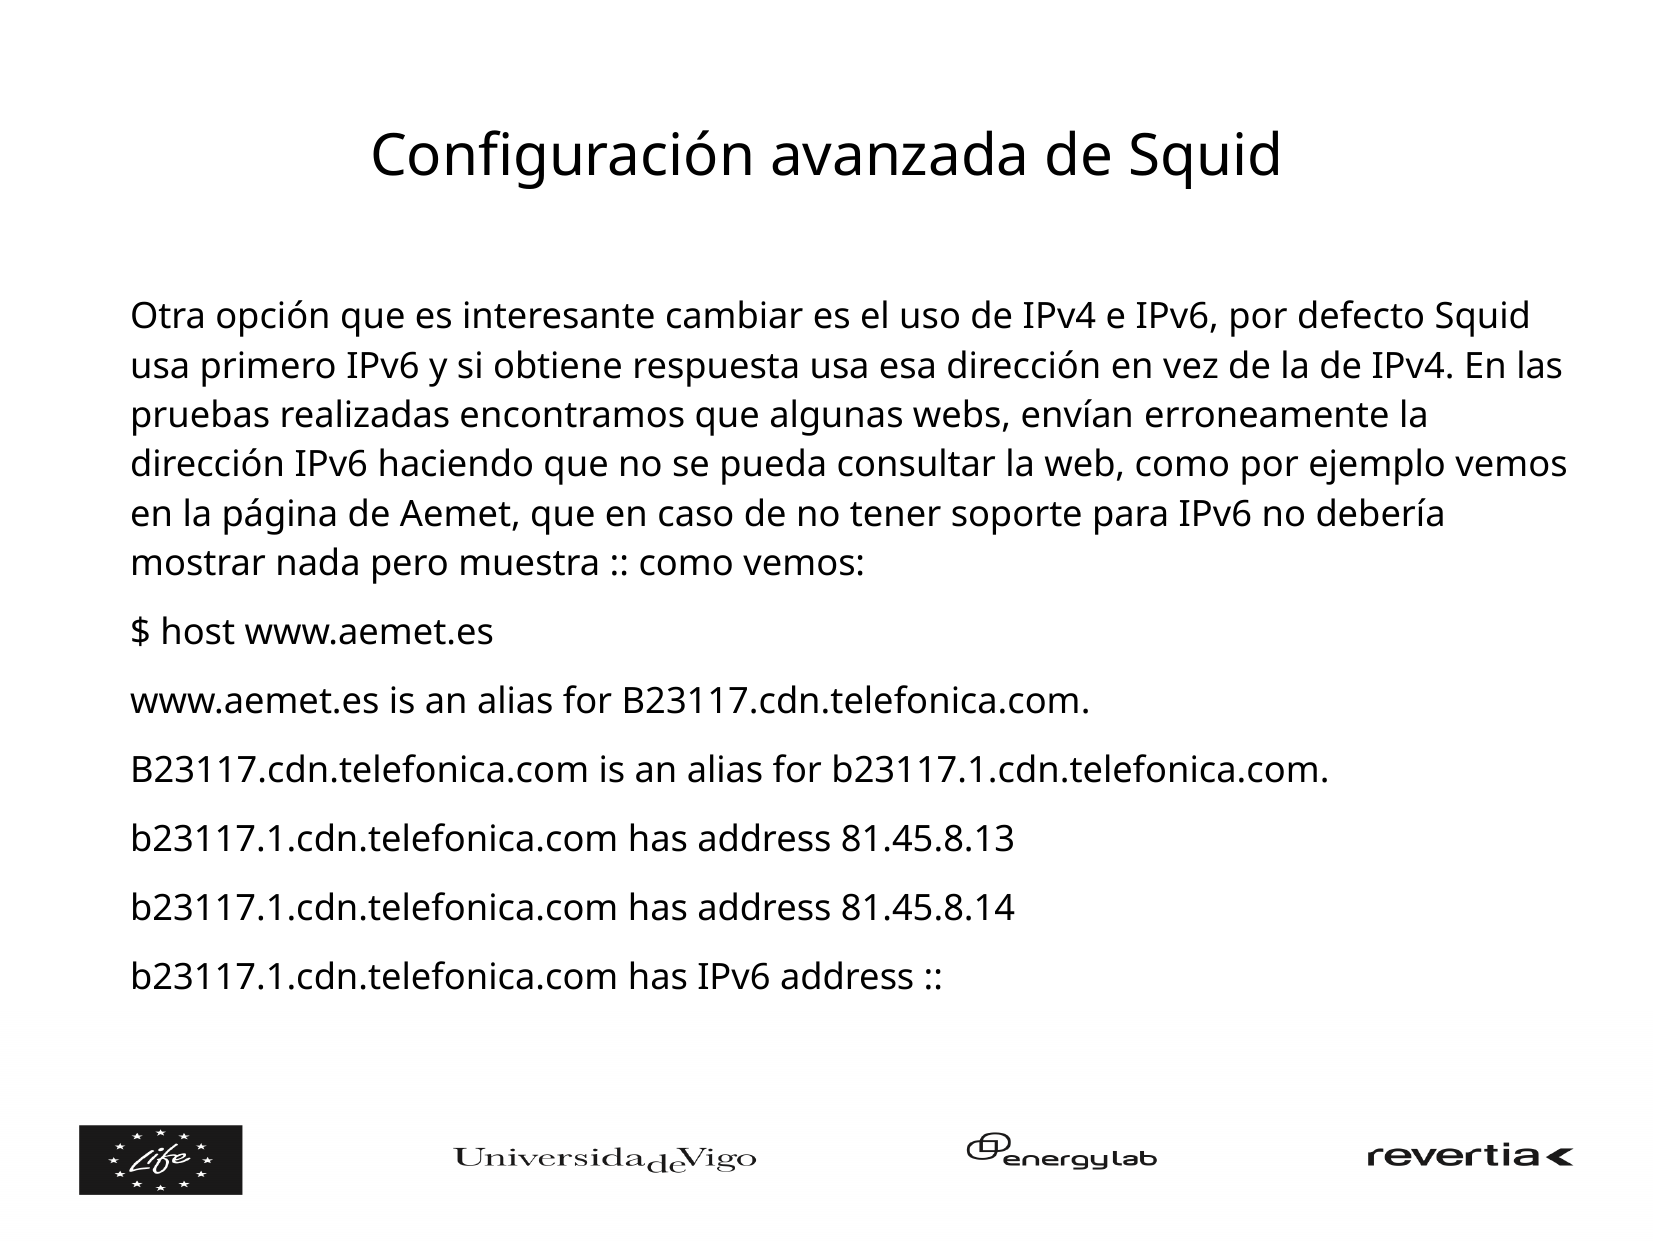

# Configuración avanzada de Squid
Otra opción que es interesante cambiar es el uso de IPv4 e IPv6, por defecto Squid usa primero IPv6 y si obtiene respuesta usa esa dirección en vez de la de IPv4. En las pruebas realizadas encontramos que algunas webs, envían erroneamente la dirección IPv6 haciendo que no se pueda consultar la web, como por ejemplo vemos en la página de Aemet, que en caso de no tener soporte para IPv6 no debería mostrar nada pero muestra :: como vemos:
$ host www.aemet.es
www.aemet.es is an alias for B23117.cdn.telefonica.com.
B23117.cdn.telefonica.com is an alias for b23117.1.cdn.telefonica.com.
b23117.1.cdn.telefonica.com has address 81.45.8.13
b23117.1.cdn.telefonica.com has address 81.45.8.14
b23117.1.cdn.telefonica.com has IPv6 address ::